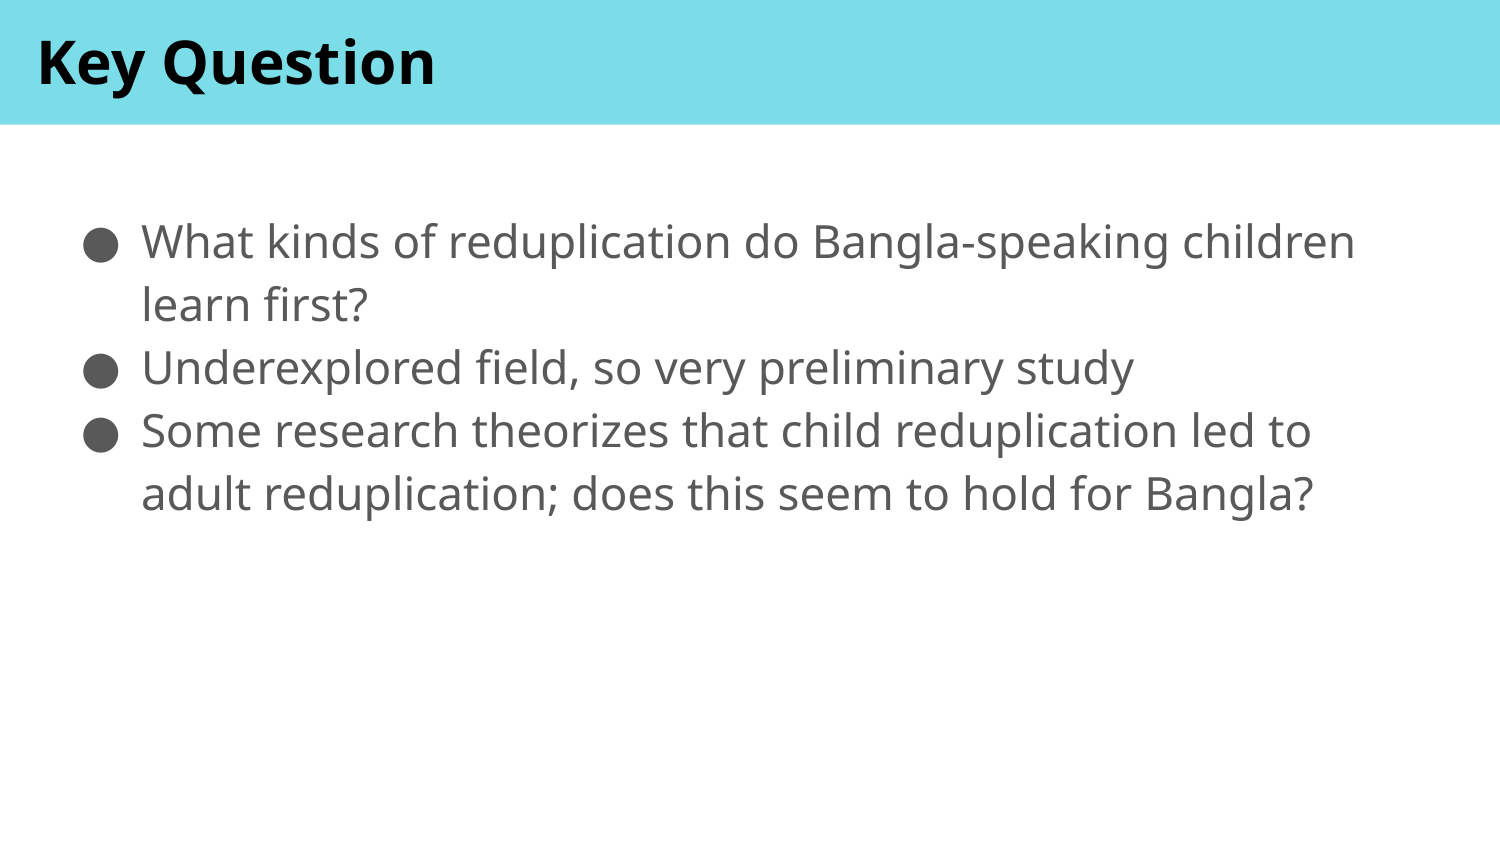

# Key Question
What kinds of reduplication do Bangla-speaking children learn first?
Underexplored field, so very preliminary study
Some research theorizes that child reduplication led to adult reduplication; does this seem to hold for Bangla?